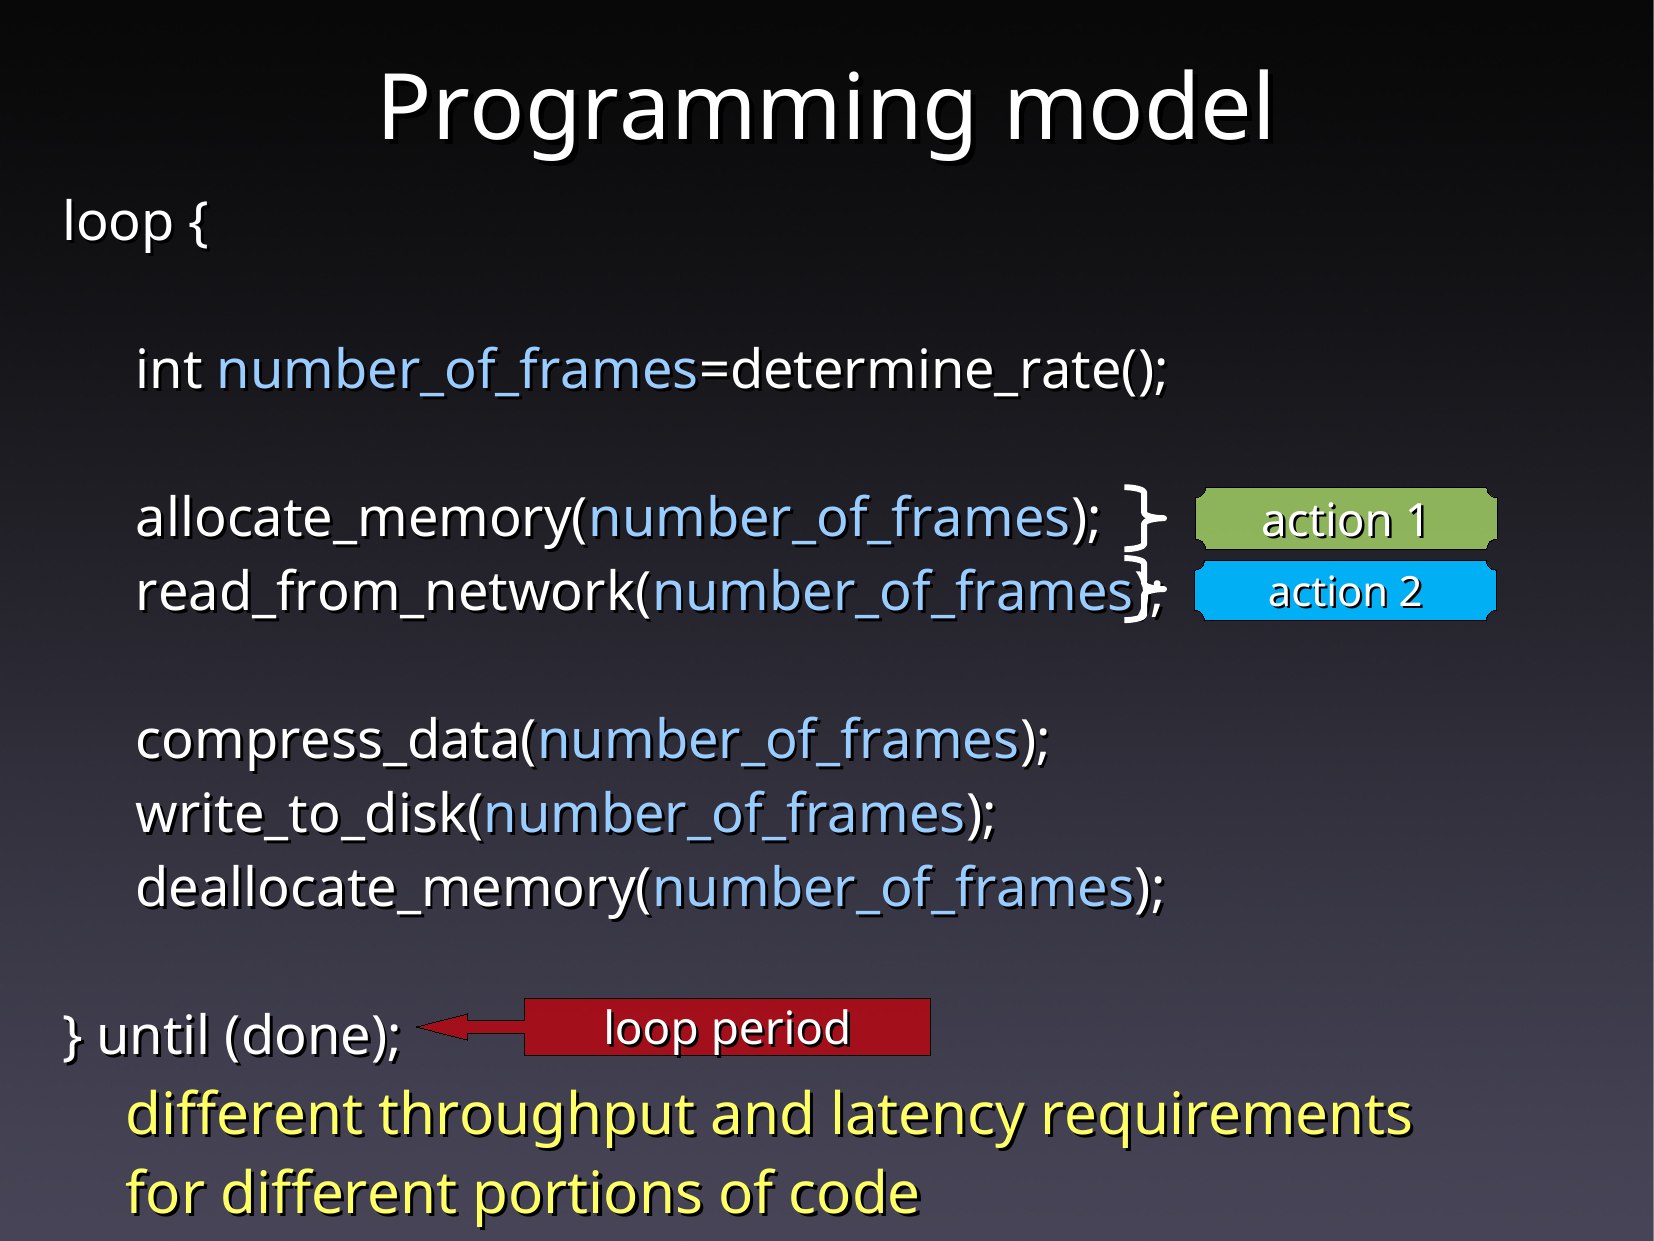

# Programming model
loop {
	int number_of_frames=determine_rate();
	allocate_memory(number_of_frames);
	read_from_network(number_of_frames);
	compress_data(number_of_frames);
	write_to_disk(number_of_frames);
	deallocate_memory(number_of_frames);
} until (done);
action 1
action 2
loop period
different throughput and latency requirements
for different portions of code